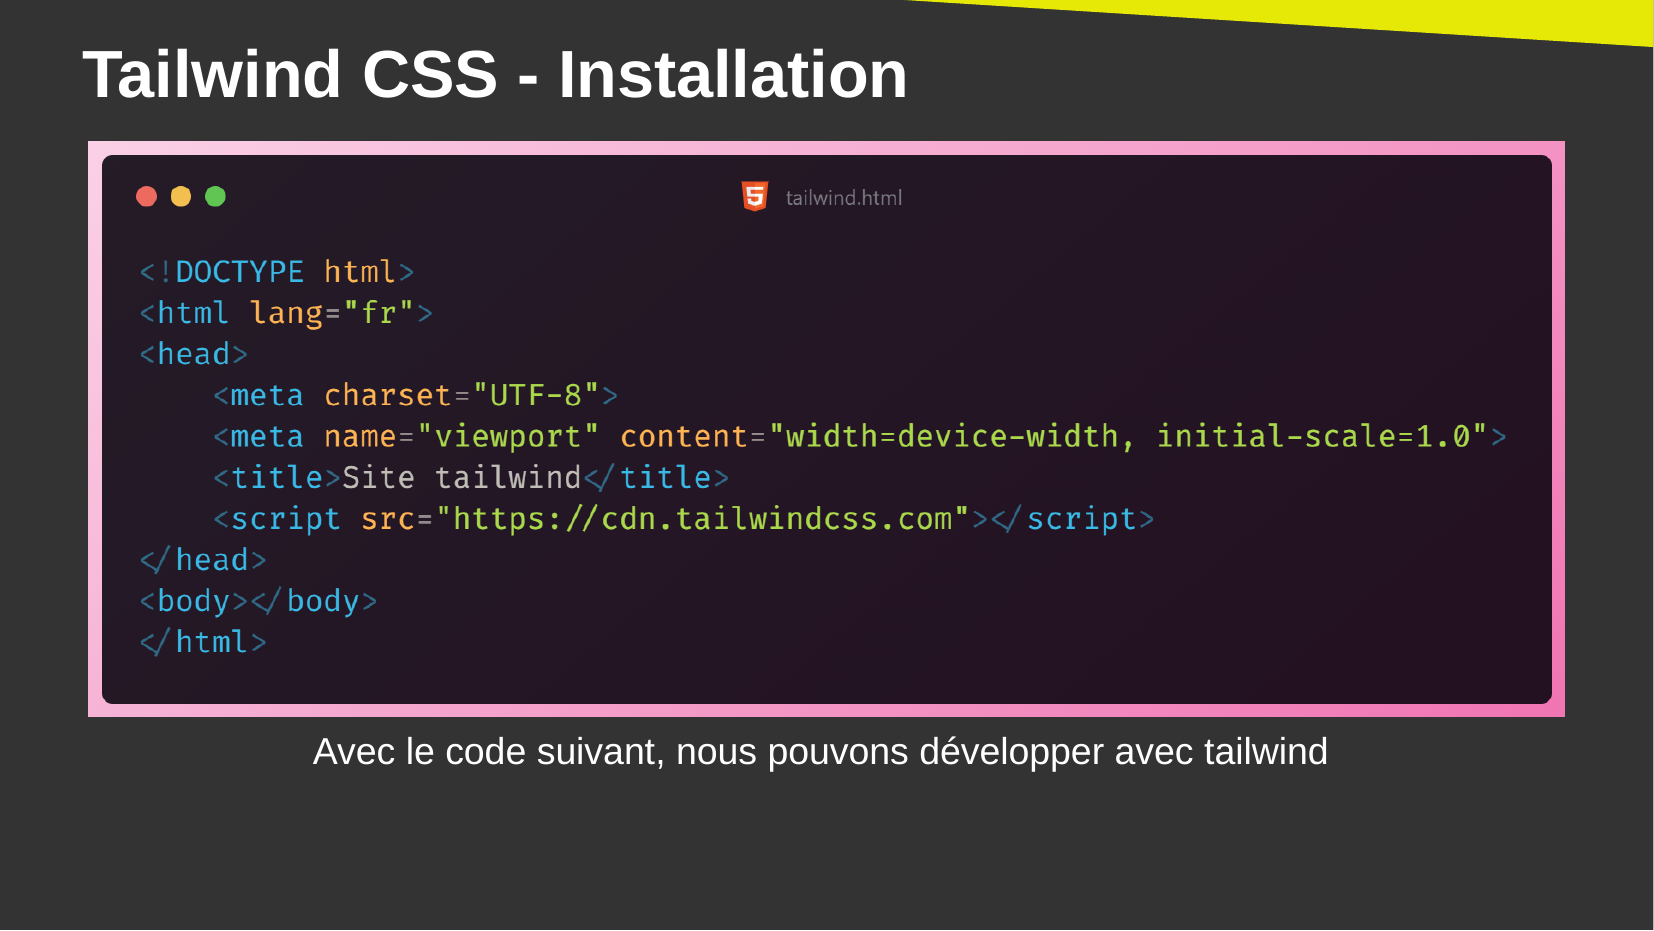

# Tailwind CSS - Installation
Avec le code suivant, nous pouvons développer avec tailwind